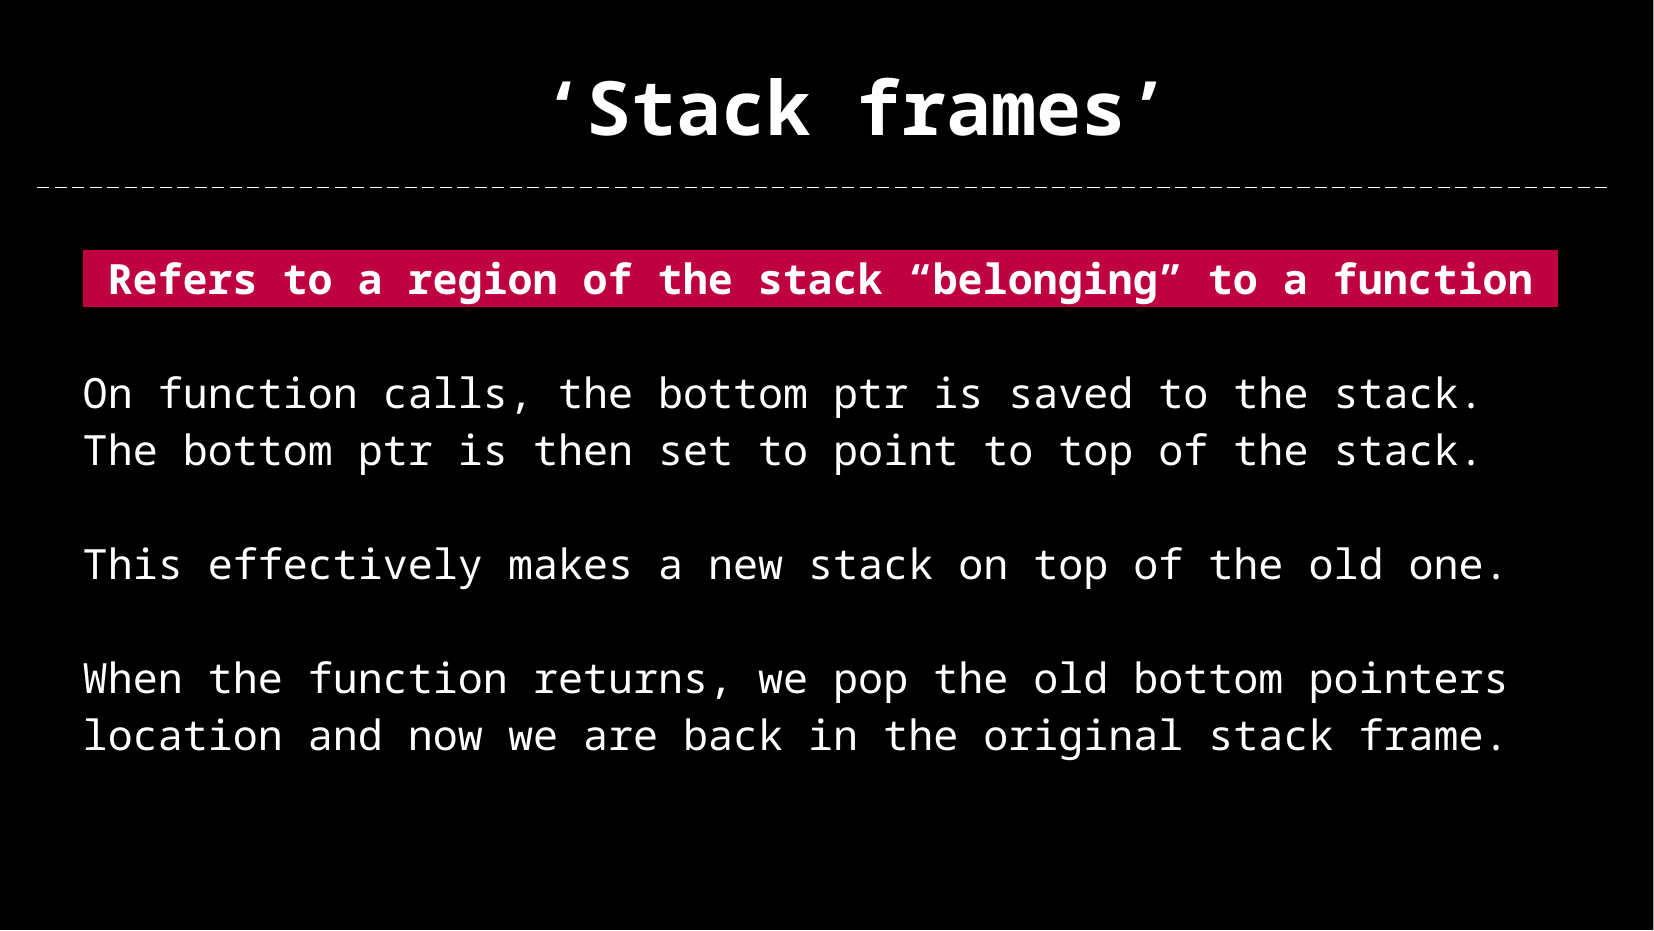

# ‘Stack frames’
 Refers to a region of the stack “belonging” to a function
On function calls, the bottom ptr is saved to the stack.
The bottom ptr is then set to point to top of the stack.
This effectively makes a new stack on top of the old one.
When the function returns, we pop the old bottom pointers location and now we are back in the original stack frame.